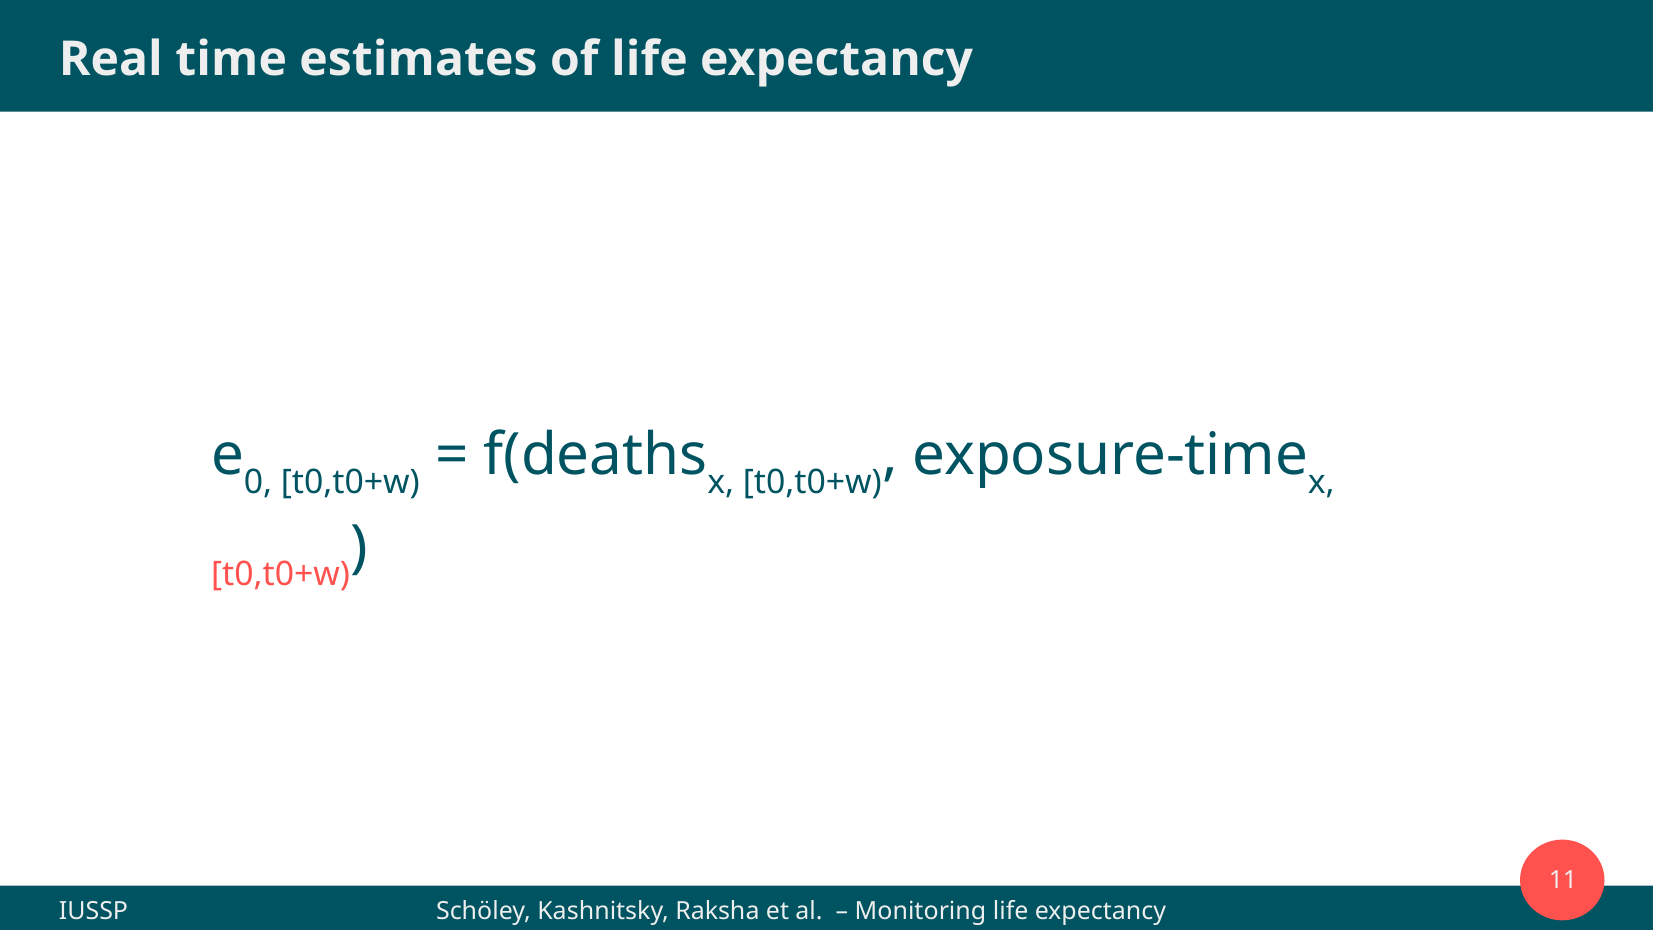

# Real time estimates of life expectancy
e0, [t0,t0+w) = f(deathsx, [t0,t0+w), exposure-timex, [t0,t0+w))
11
IUSSP
Schöley, Kashnitsky, Raksha et al. – Monitoring life expectancy